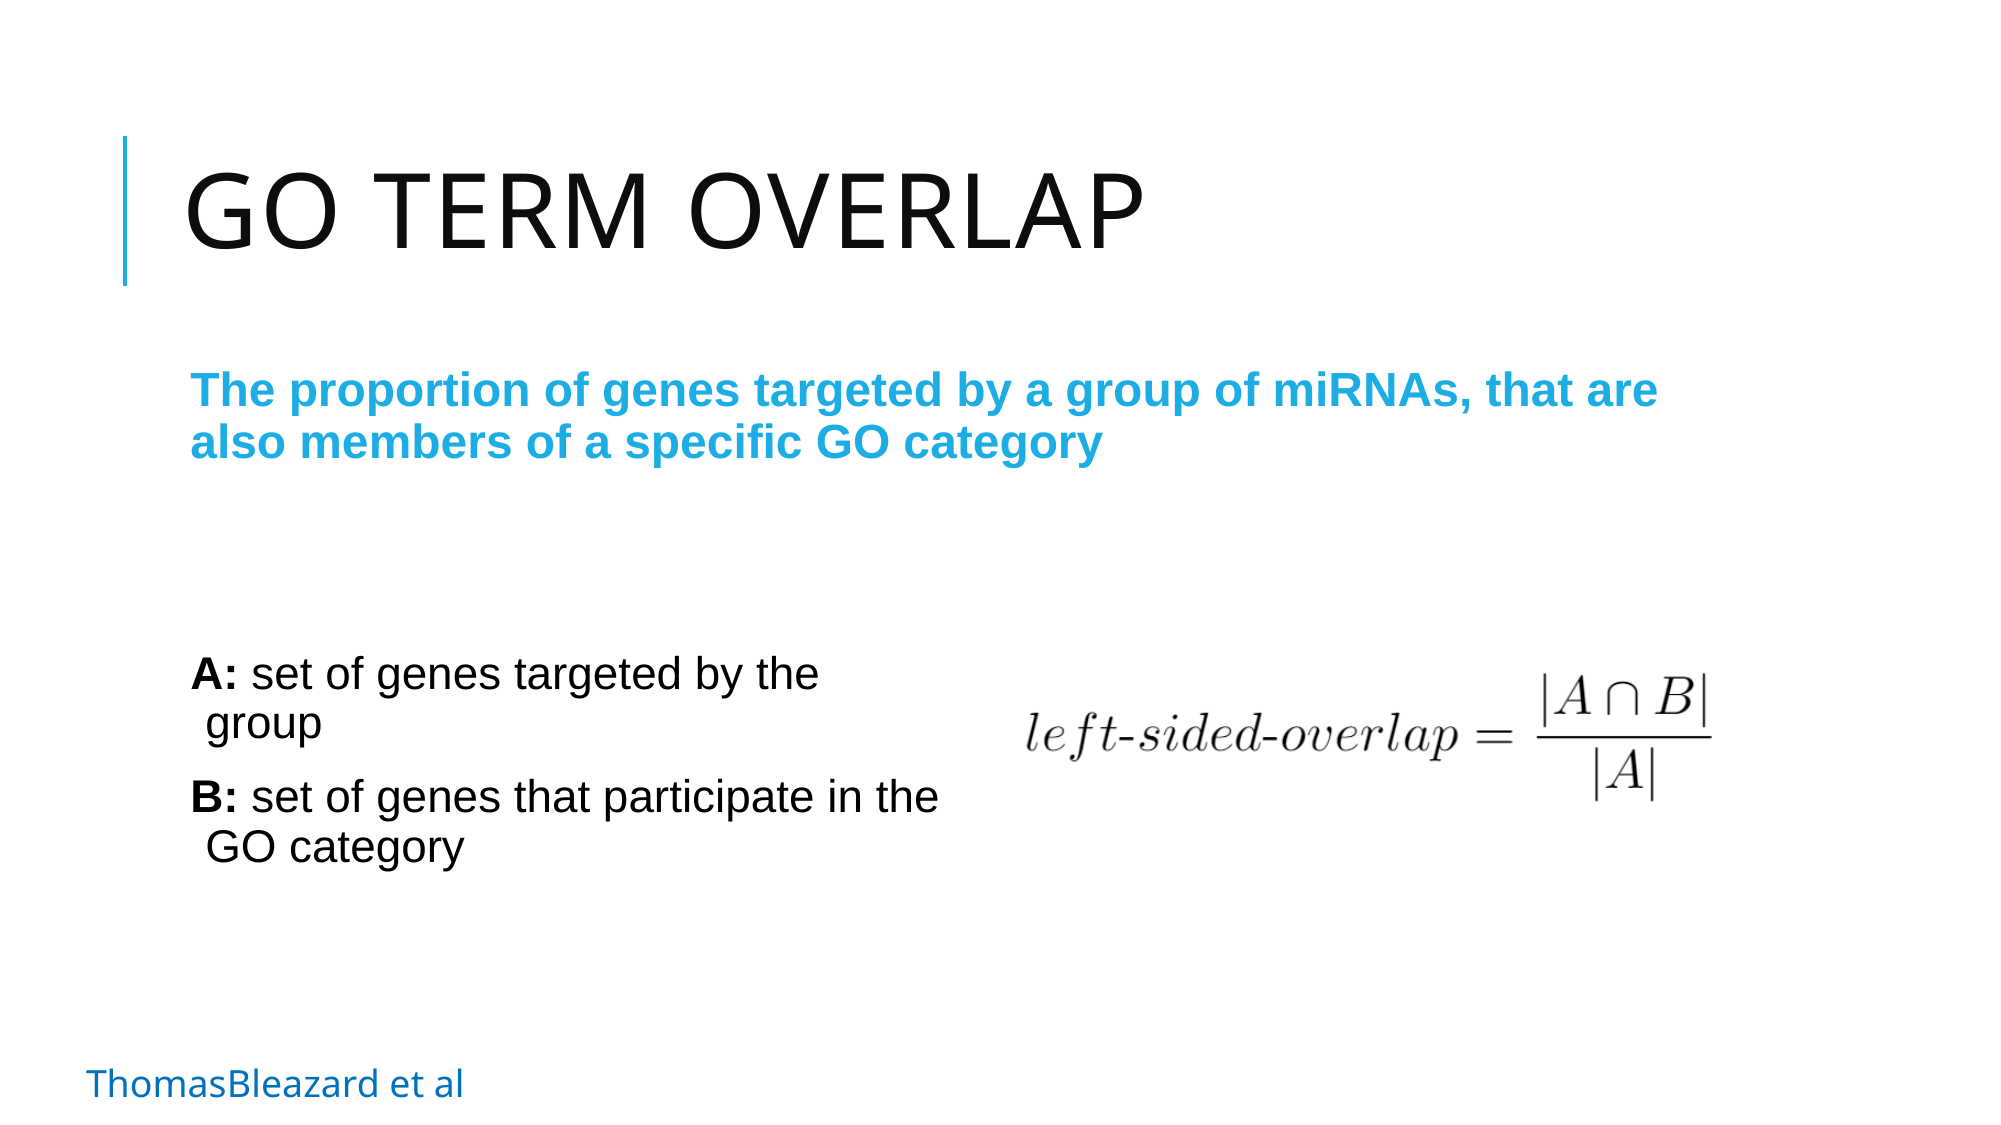

# GO term overlap
The proportion of genes targeted by a group of miRNAs, that are also members of a specific GO category
A: set of genes targeted by the group
B: set of genes that participate in the GO category
ThomasBleazard et al